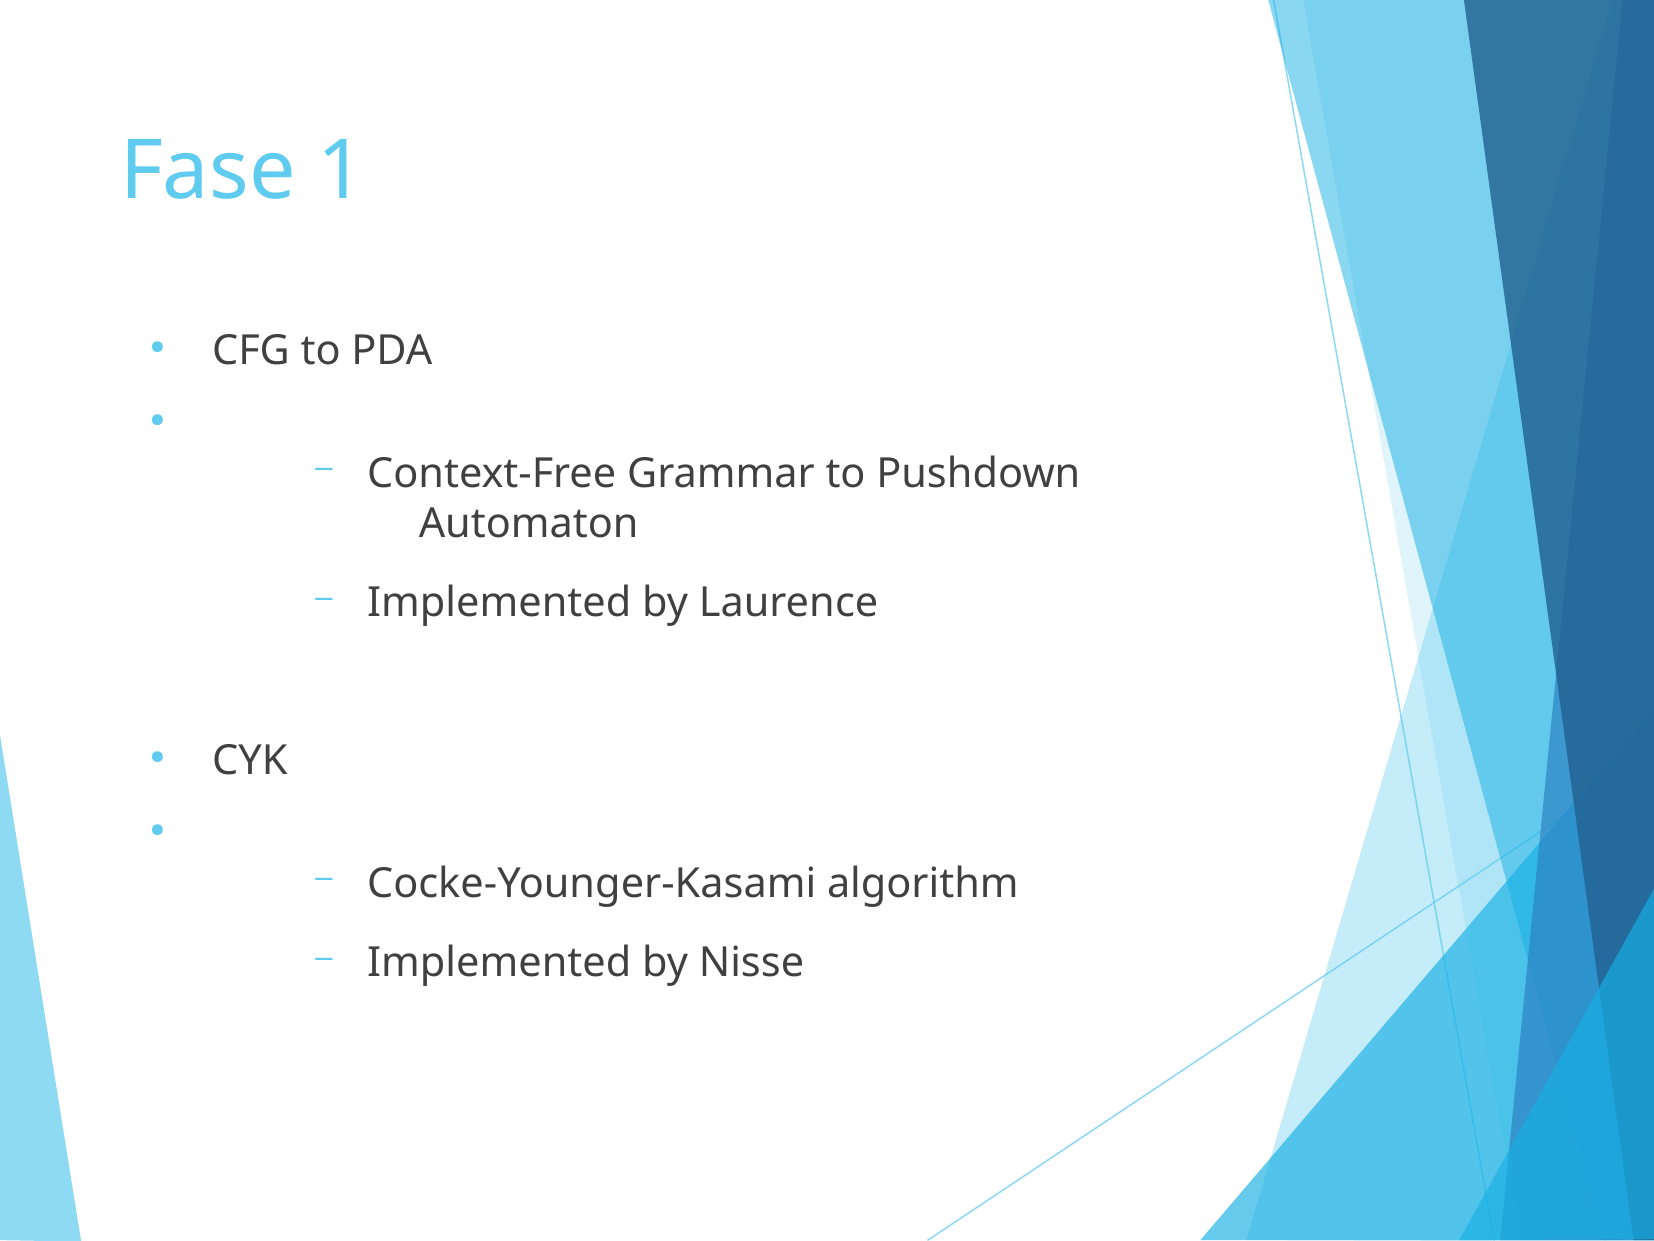

Fase 1
# CFG to PDA
Context-Free Grammar to Pushdown Automaton
Implemented by Laurence
CYK
Cocke-Younger-Kasami algorithm
Implemented by Nisse